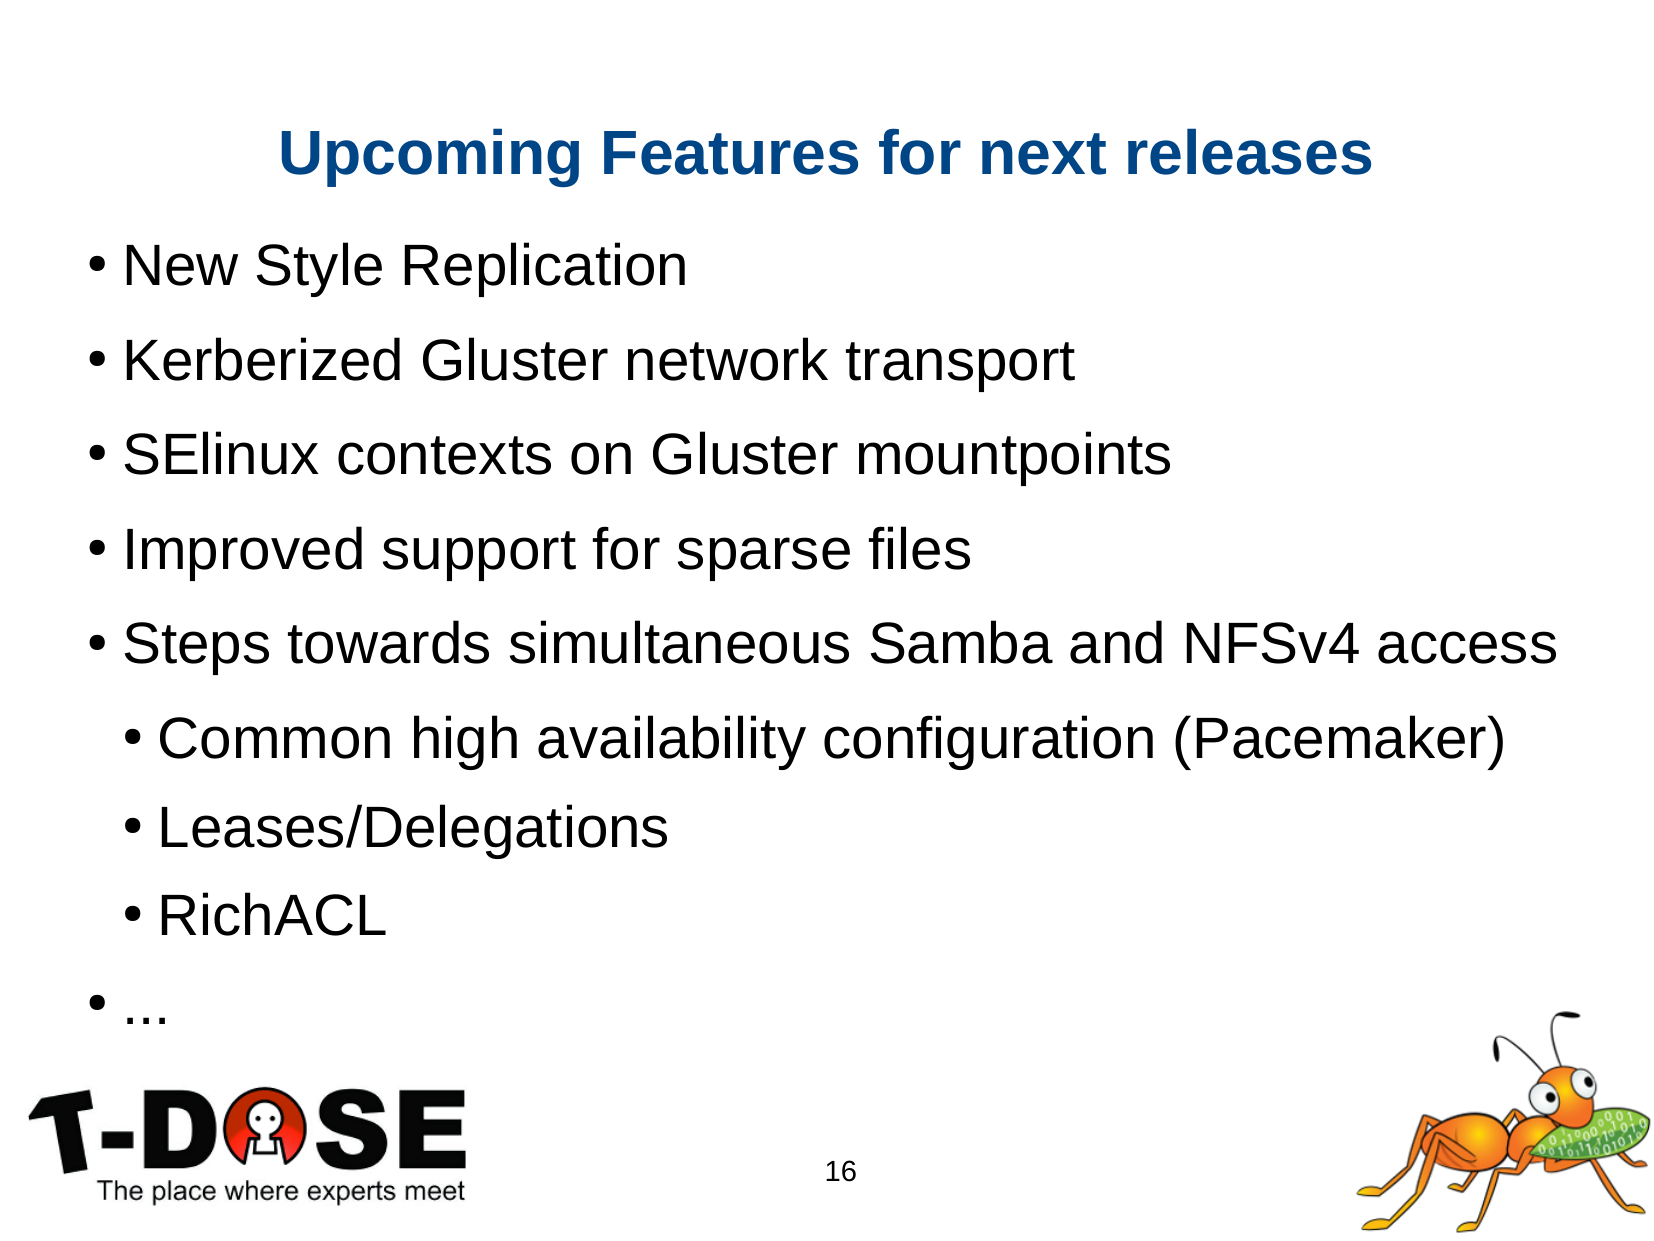

Upcoming Features for next releases
# New Style Replication
Kerberized Gluster network transport
SElinux contexts on Gluster mountpoints
Improved support for sparse files
Steps towards simultaneous Samba and NFSv4 access
Common high availability configuration (Pacemaker)
Leases/Delegations
RichACL
...
16